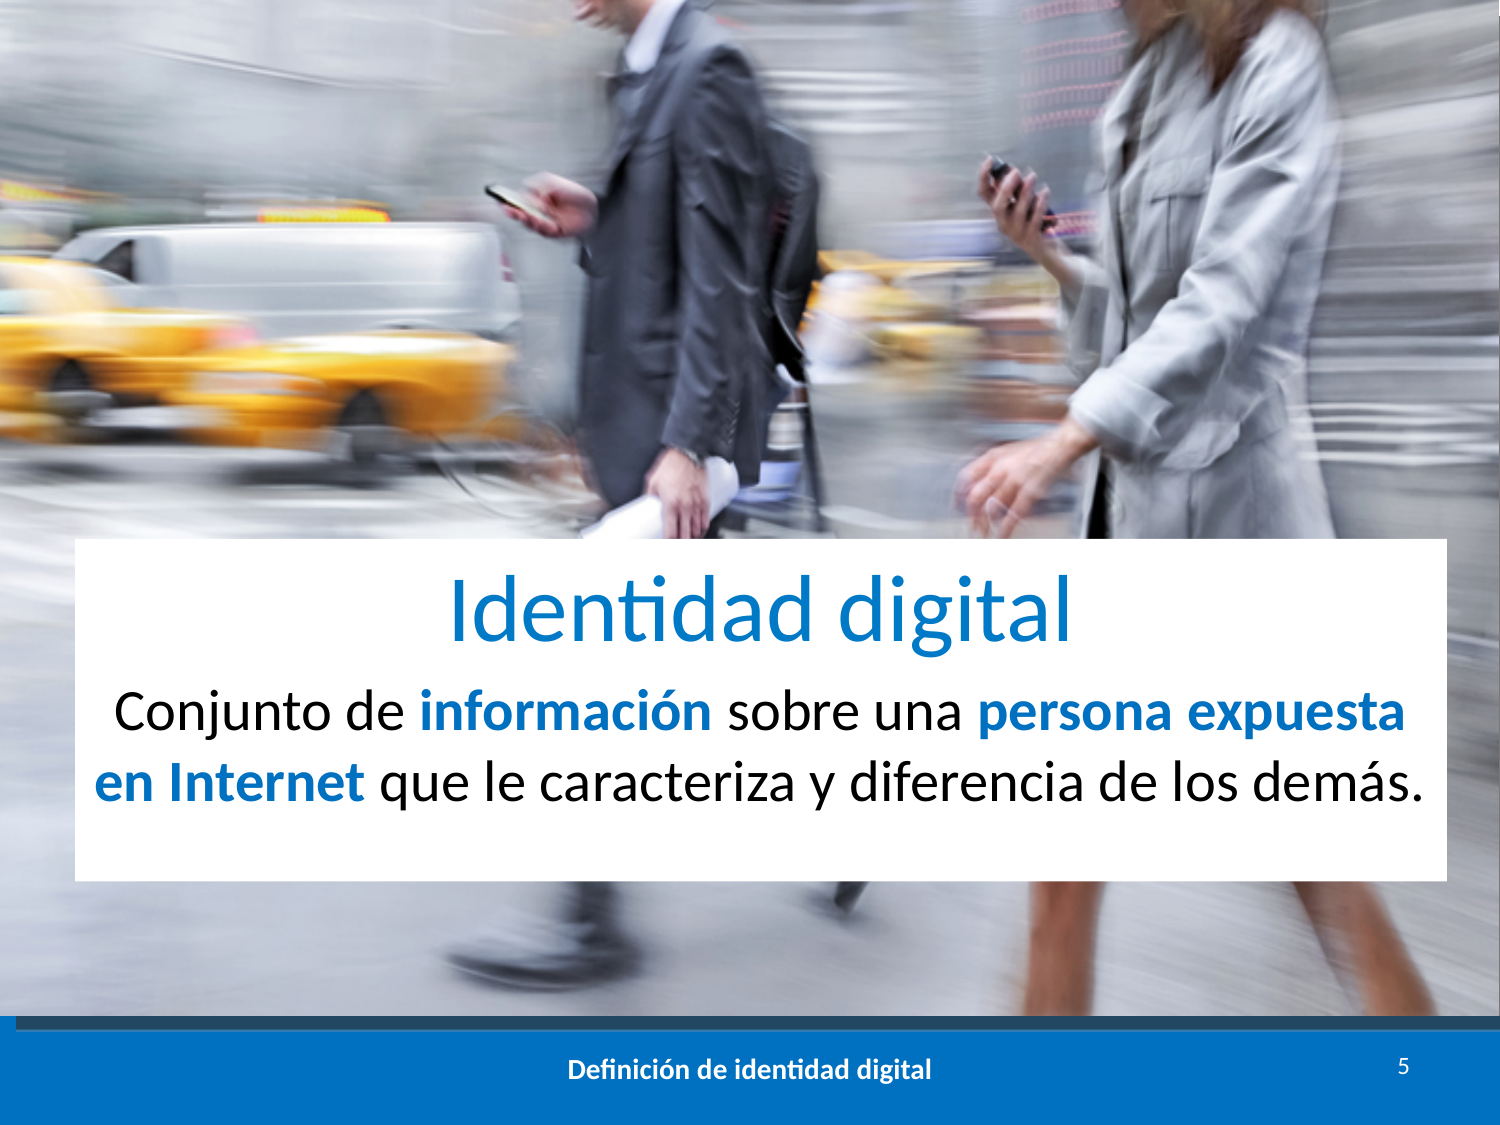

# Identidad digital
Conjunto de información sobre una persona expuesta en Internet que le caracteriza y diferencia de los demás.
Definición de identidad digital